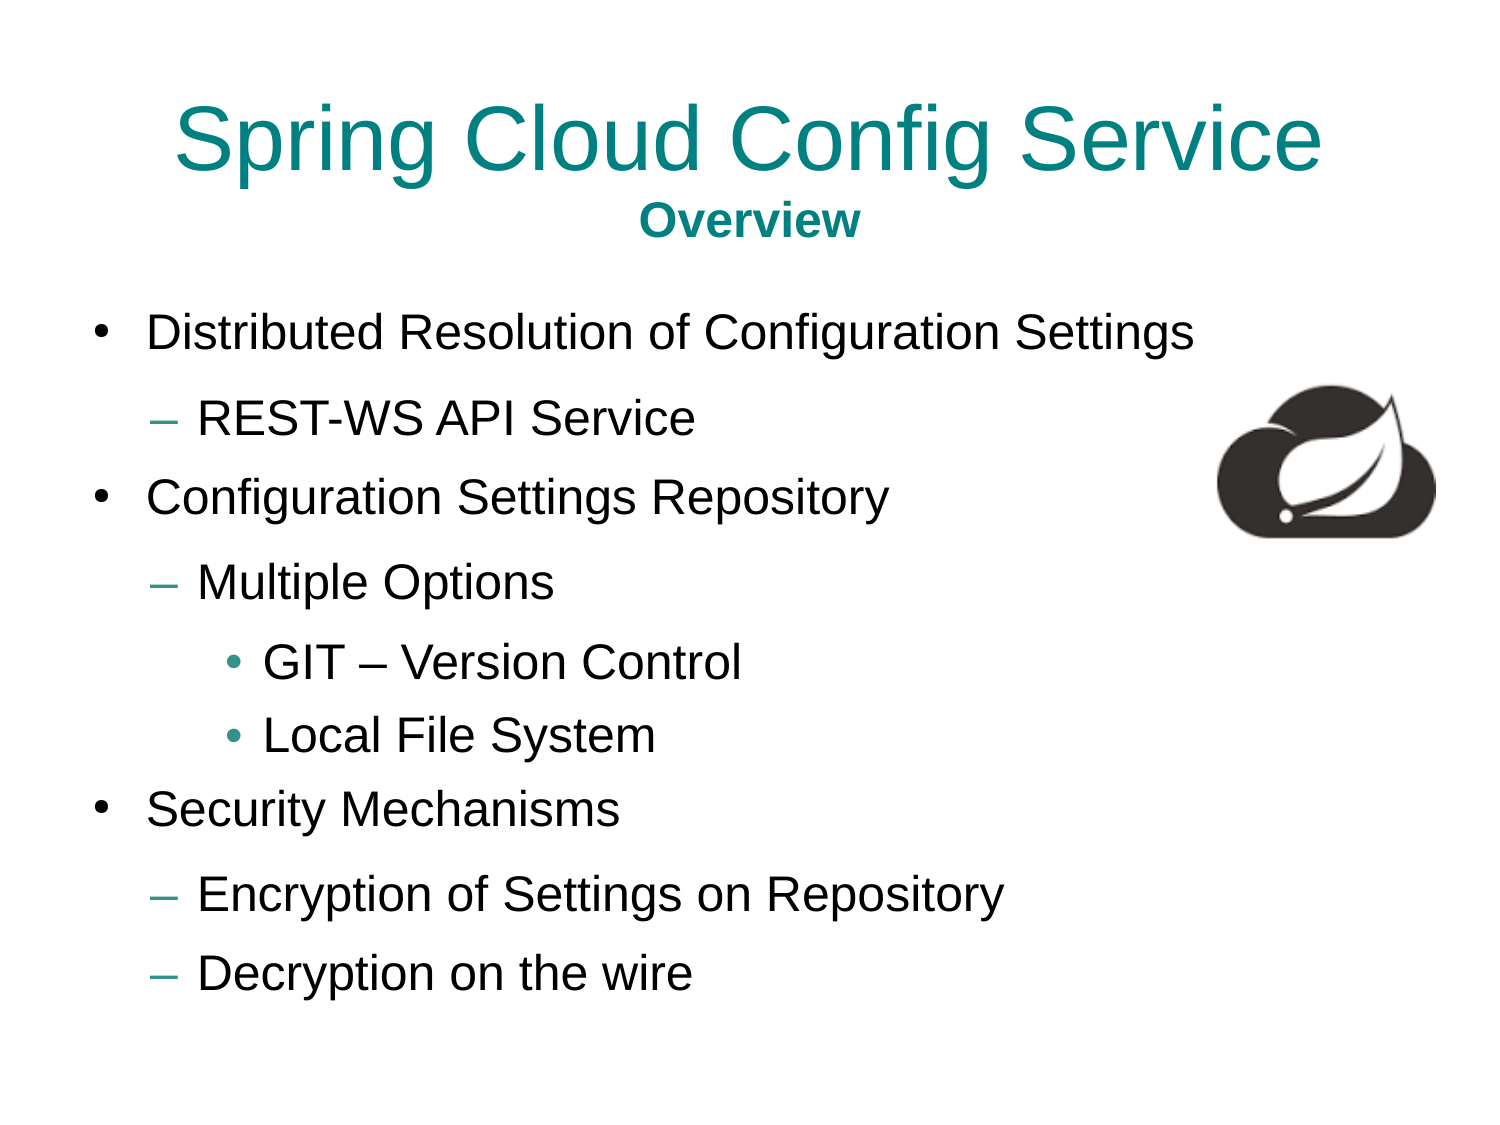

# Spring Cloud Config Service
Overview
Distributed Resolution of Configuration Settings
REST-WS API Service
Configuration Settings Repository
Multiple Options
GIT – Version Control
Local File System
Security Mechanisms
Encryption of Settings on Repository
Decryption on the wire